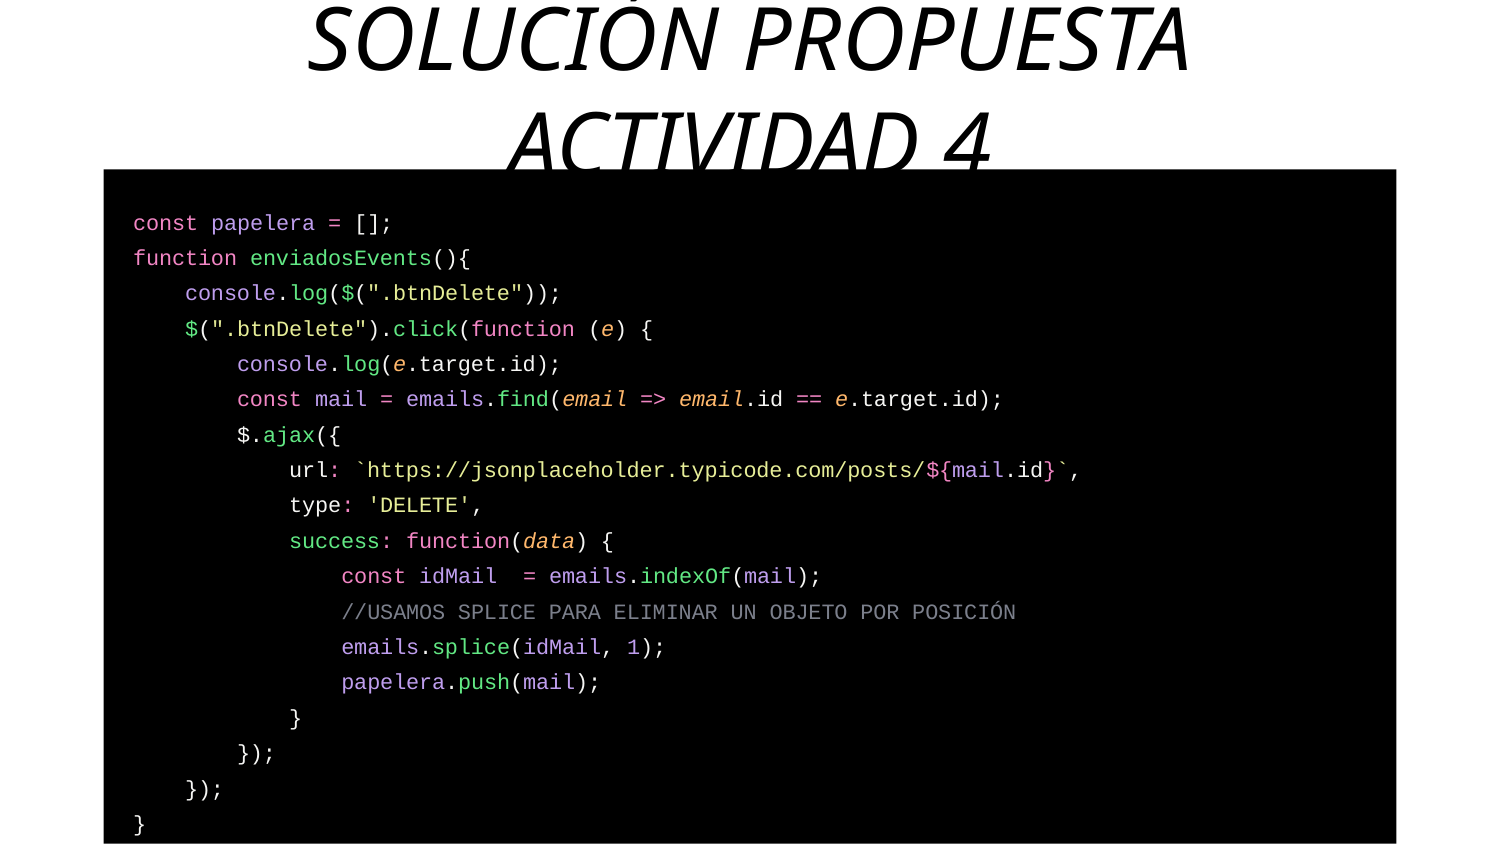

SOLUCIÓN PROPUESTA ACTIVIDAD 4
const papelera = [];
function enviadosEvents(){
 console.log($(".btnDelete"));
 $(".btnDelete").click(function (e) {
 console.log(e.target.id);
 const mail = emails.find(email => email.id == e.target.id);
 $.ajax({
 url: `https://jsonplaceholder.typicode.com/posts/${mail.id}`,
 type: 'DELETE',
 success: function(data) {
 const idMail = emails.indexOf(mail);
 //USAMOS SPLICE PARA ELIMINAR UN OBJETO POR POSICIÓN
 emails.splice(idMail, 1);
 papelera.push(mail);
 }
 });
 });
}